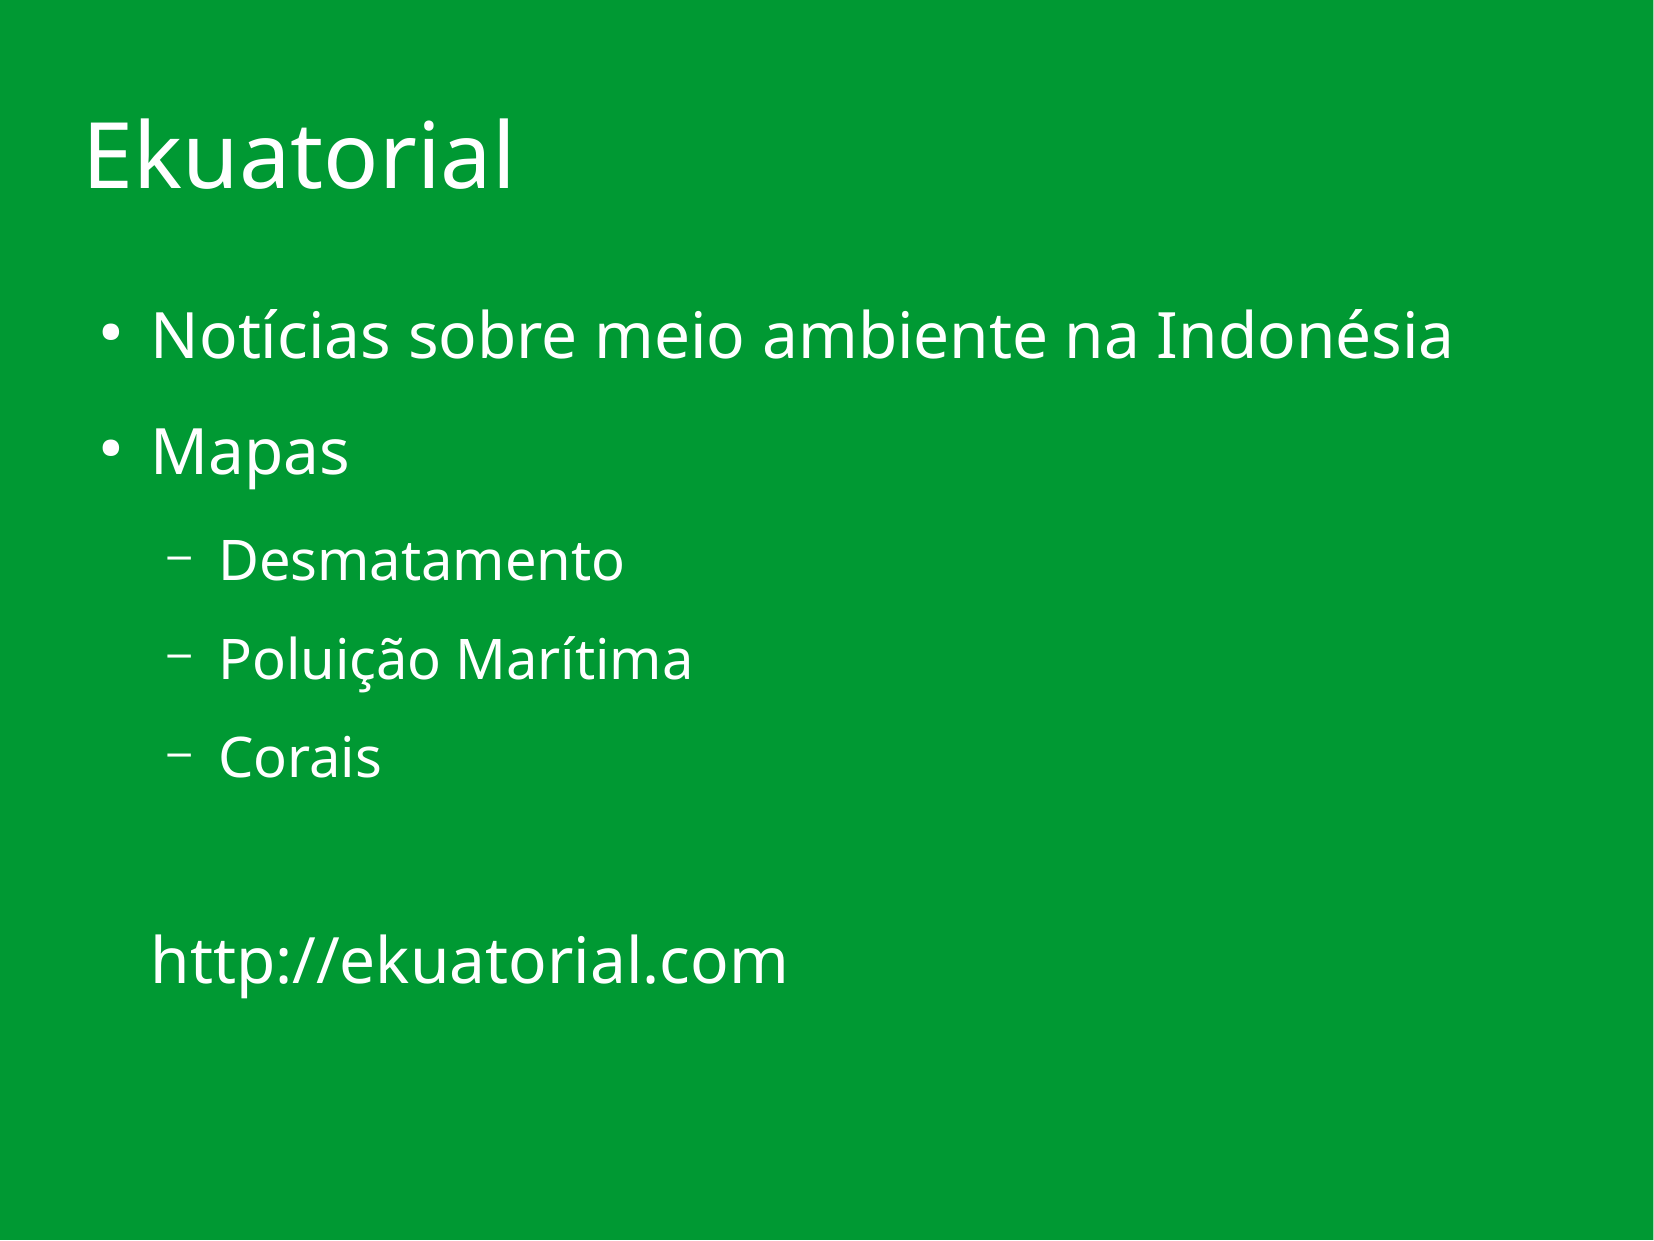

# Ekuatorial
Notícias sobre meio ambiente na Indonésia
Mapas
Desmatamento
Poluição Marítima
Corais
http://ekuatorial.com